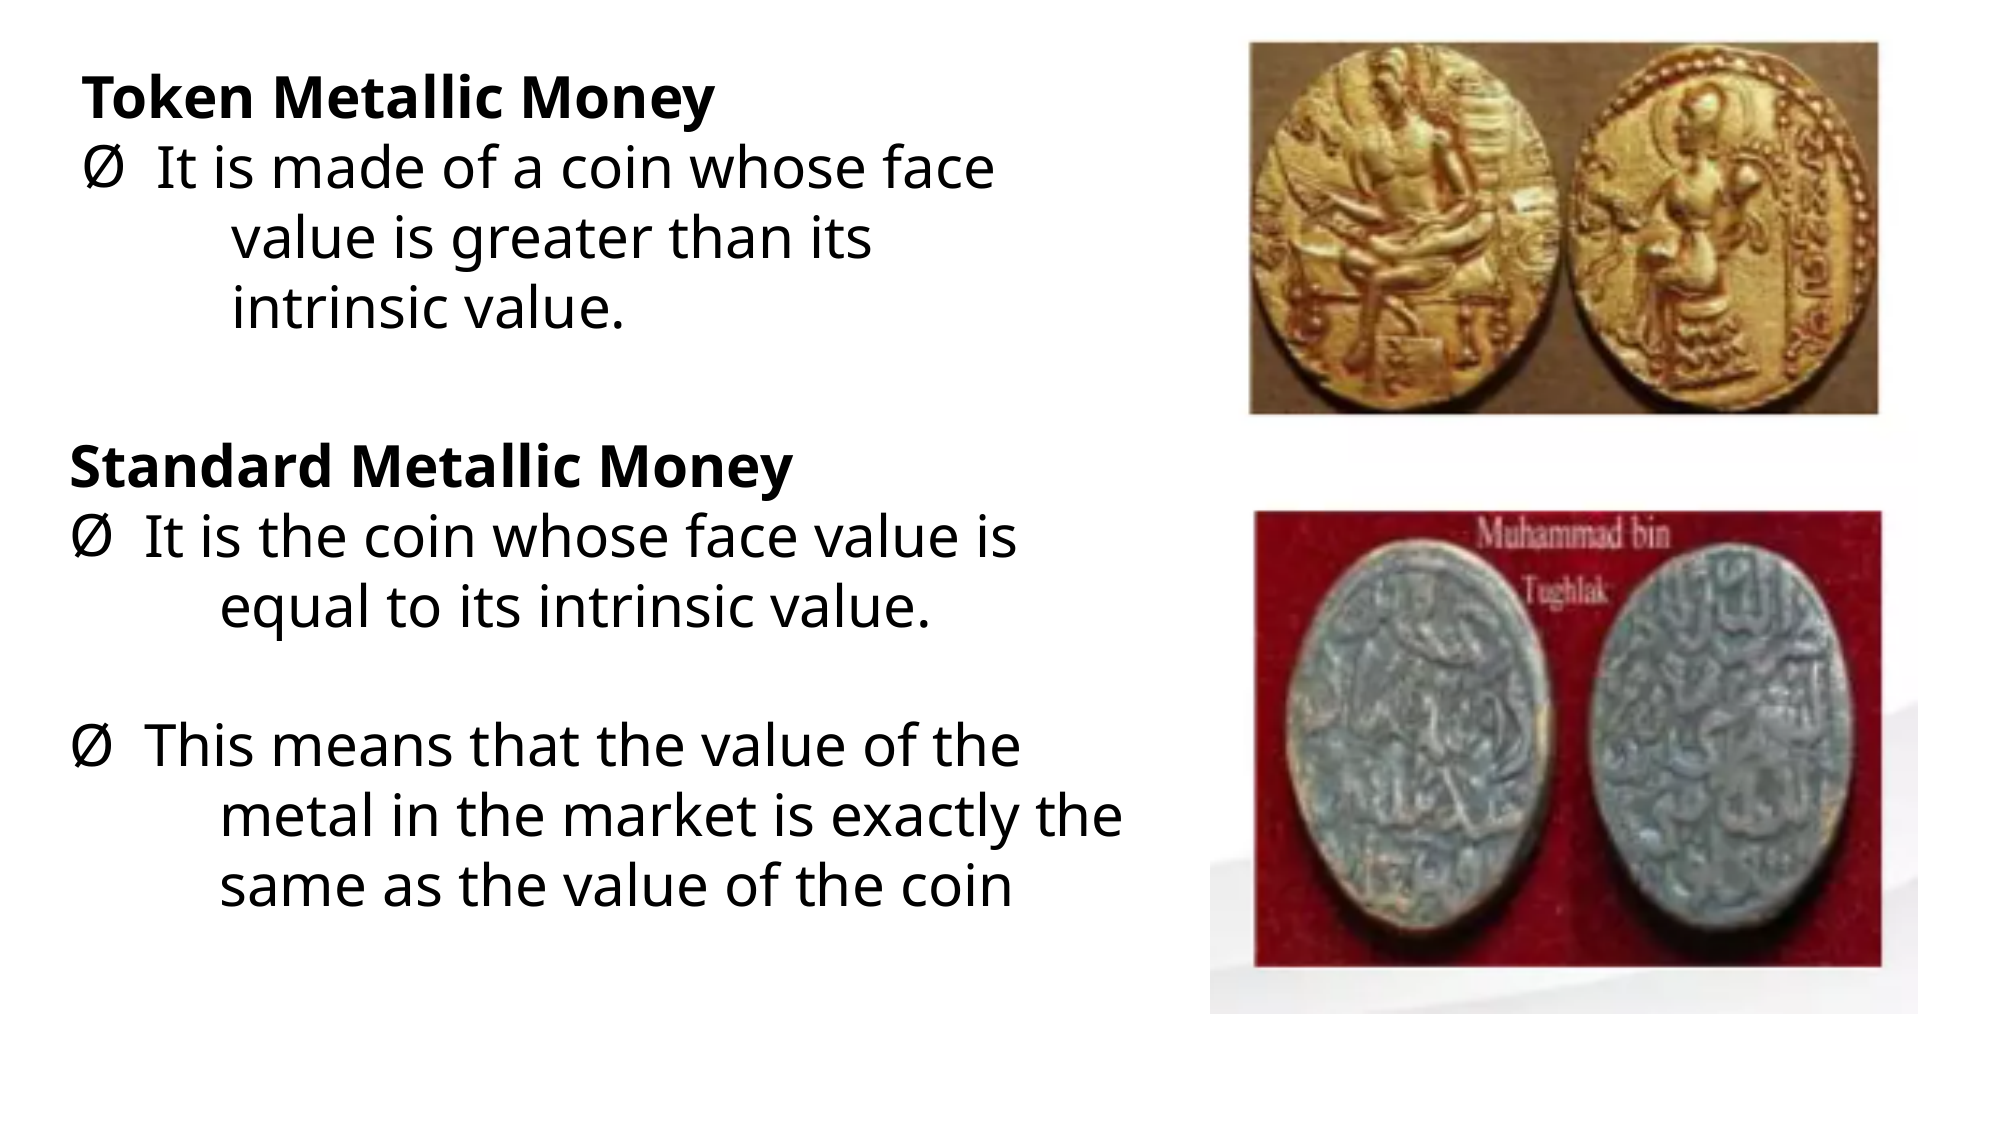

Token Metallic Money
It is made of a coin whose face value is greater than its intrinsic value.
Standard Metallic Money
It is the coin whose face value is equal to its intrinsic value.
This means that the value of the metal in the market is exactly the same as the value of the coin